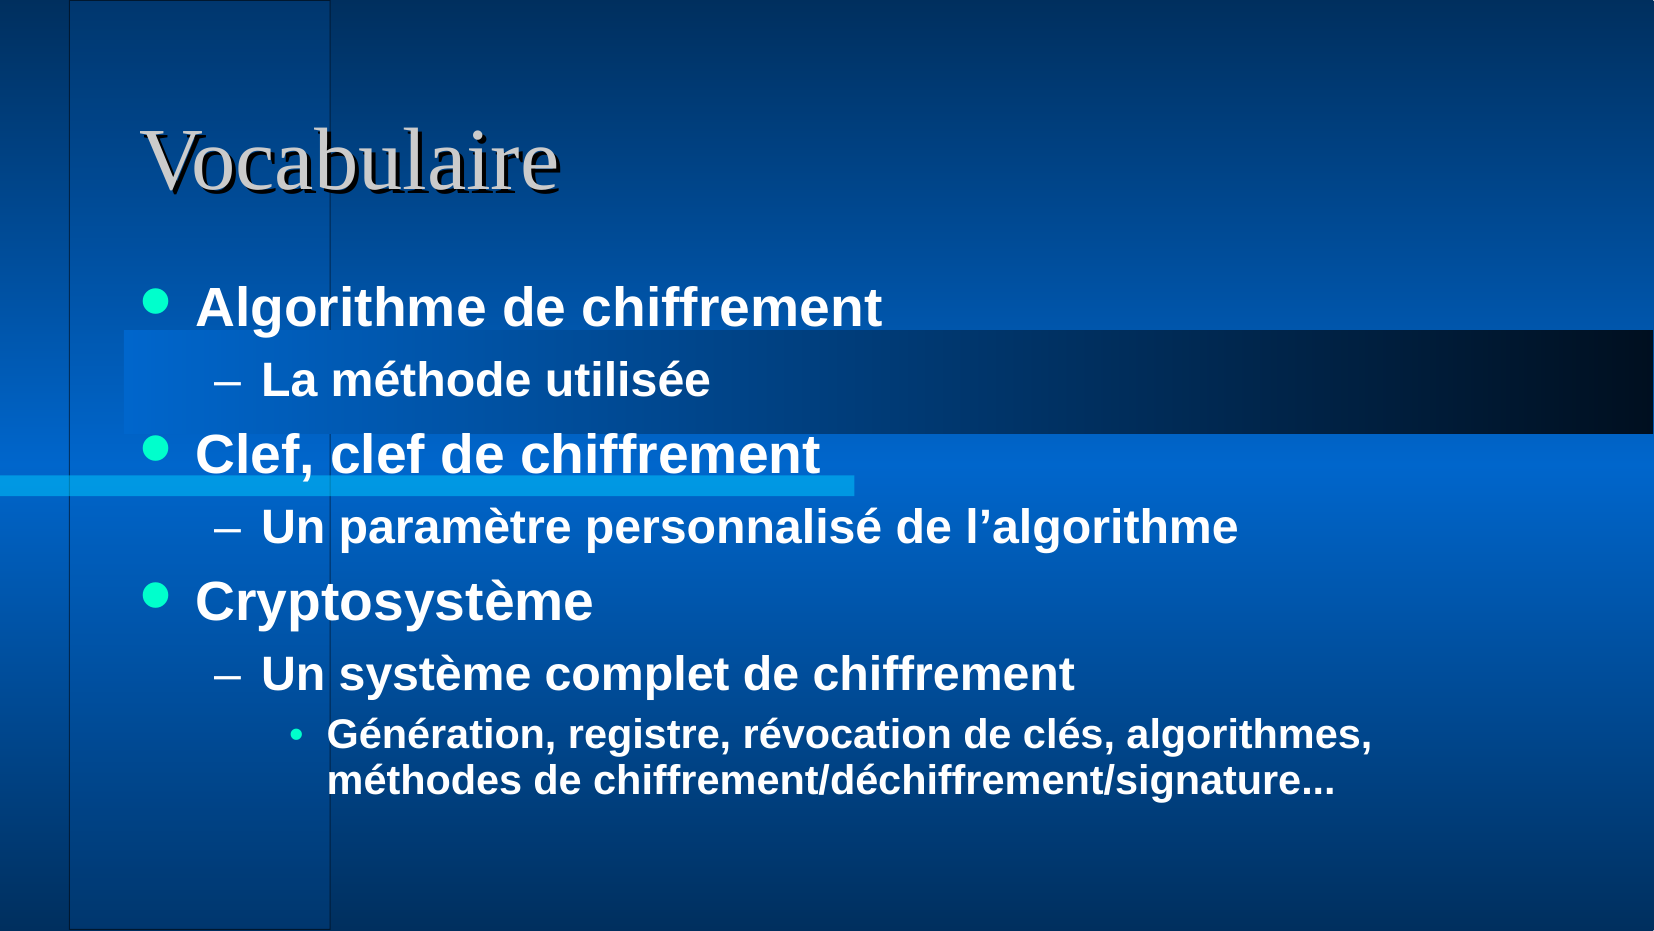

# Vocabulaire
Algorithme de chiffrement
La méthode utilisée
Clef, clef de chiffrement
Un paramètre personnalisé de l’algorithme
Cryptosystème
Un système complet de chiffrement
Génération, registre, révocation de clés, algorithmes, méthodes de chiffrement/déchiffrement/signature...